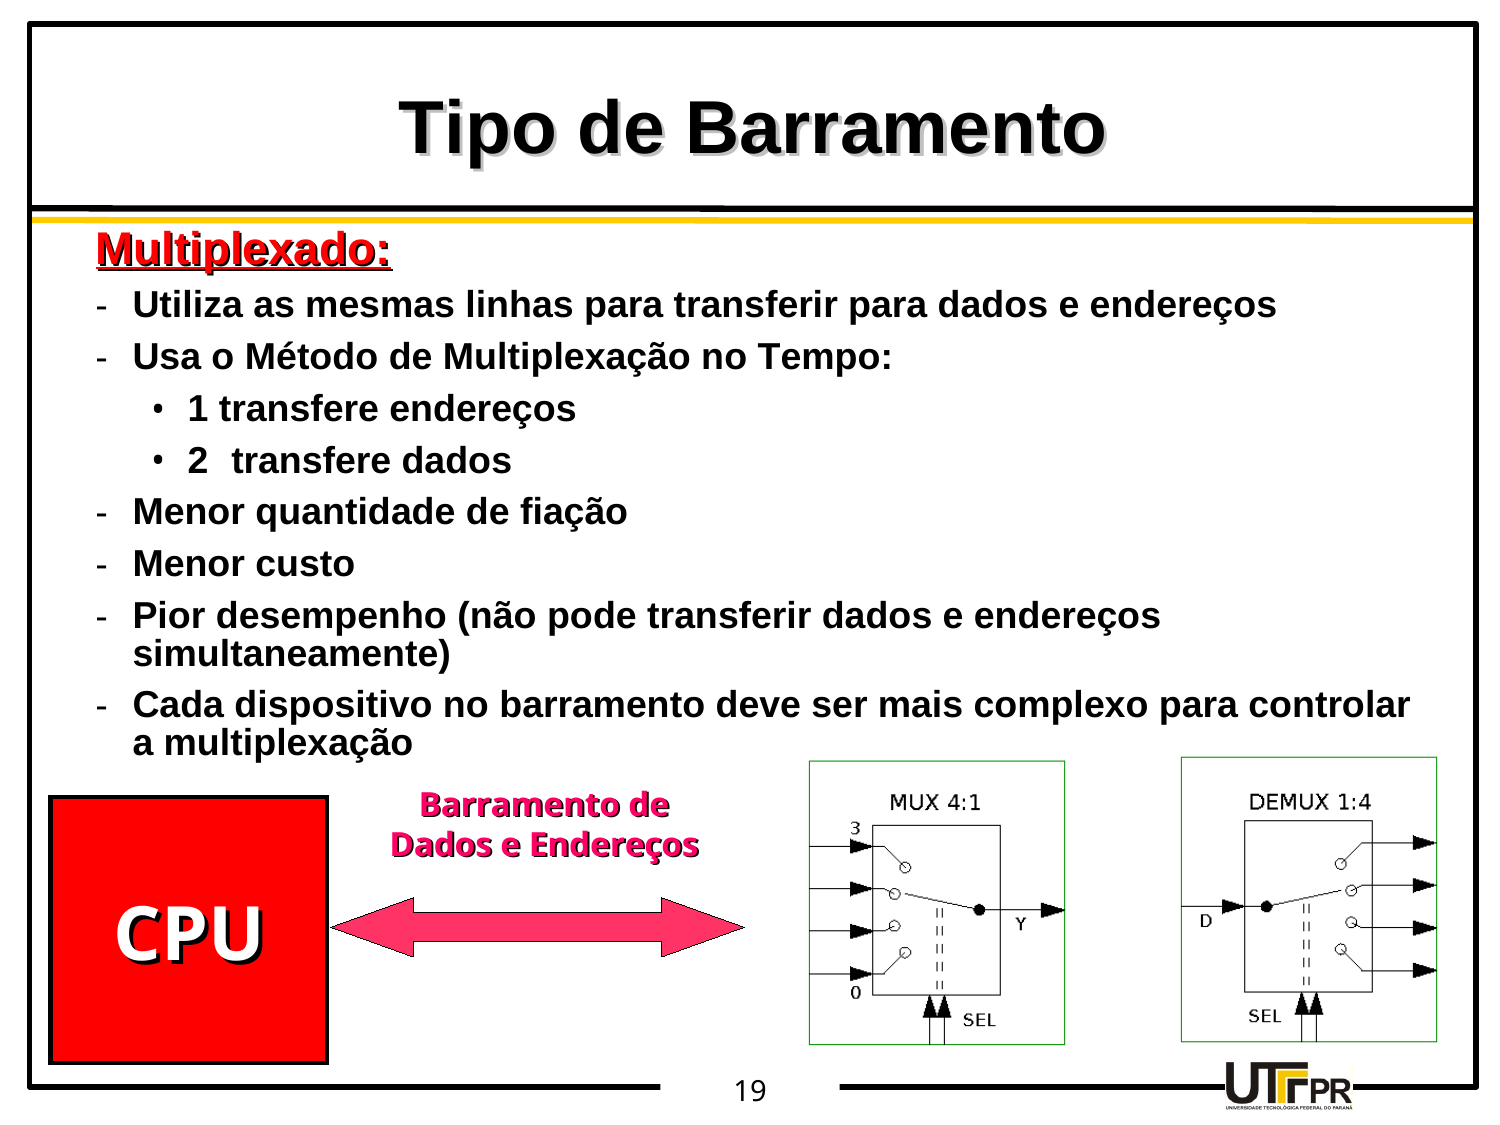

# Tipo de Barramento
Multiplexado:
Utiliza as mesmas linhas para transferir para dados e endereços
Usa o Método de Multiplexação no Tempo:
1 transfere endereços
2otransfere dados
Menor quantidade de fiação
Menor custo
Pior desempenho (não pode transferir dados e endereços simultaneamente)
Cada dispositivo no barramento deve ser mais complexo para controlar a multiplexação
Barramento de Dados e Endereços
CPU